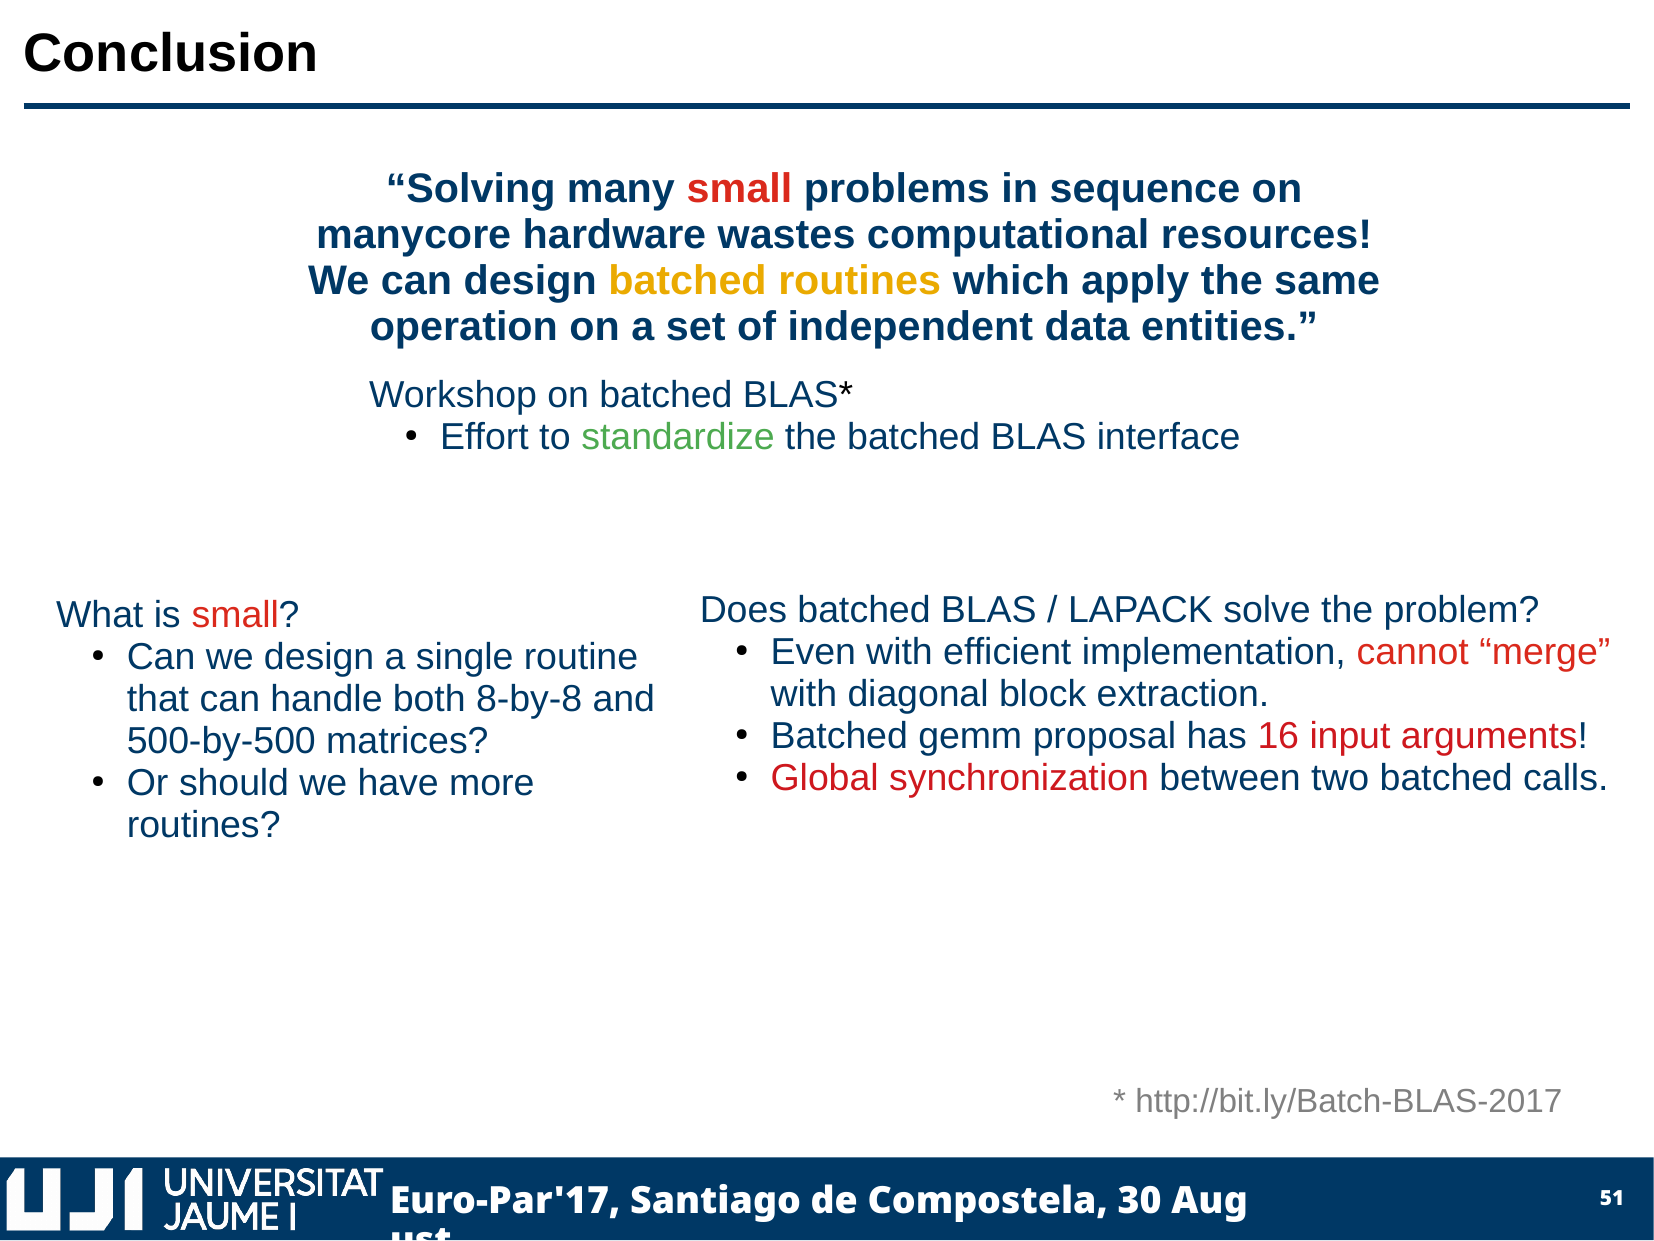

# Conclusion
“Solving many small problems in sequence on manycore hardware wastes computational resources!
We can design batched routines which apply the same operation on a set of independent data entities.”
Workshop on batched BLAS*
Effort to standardize the batched BLAS interface
Does batched BLAS / LAPACK solve the problem?
Even with efficient implementation, cannot “merge” with diagonal block extraction.
Batched gemm proposal has 16 input arguments!
Global synchronization between two batched calls.
What is small?
Can we design a single routine that can handle both 8-by-8 and 500-by-500 matrices?
Or should we have more routines?
* http://bit.ly/Batch-BLAS-2017
Euro-Par'17, Santiago de Compostela, 30 August
51